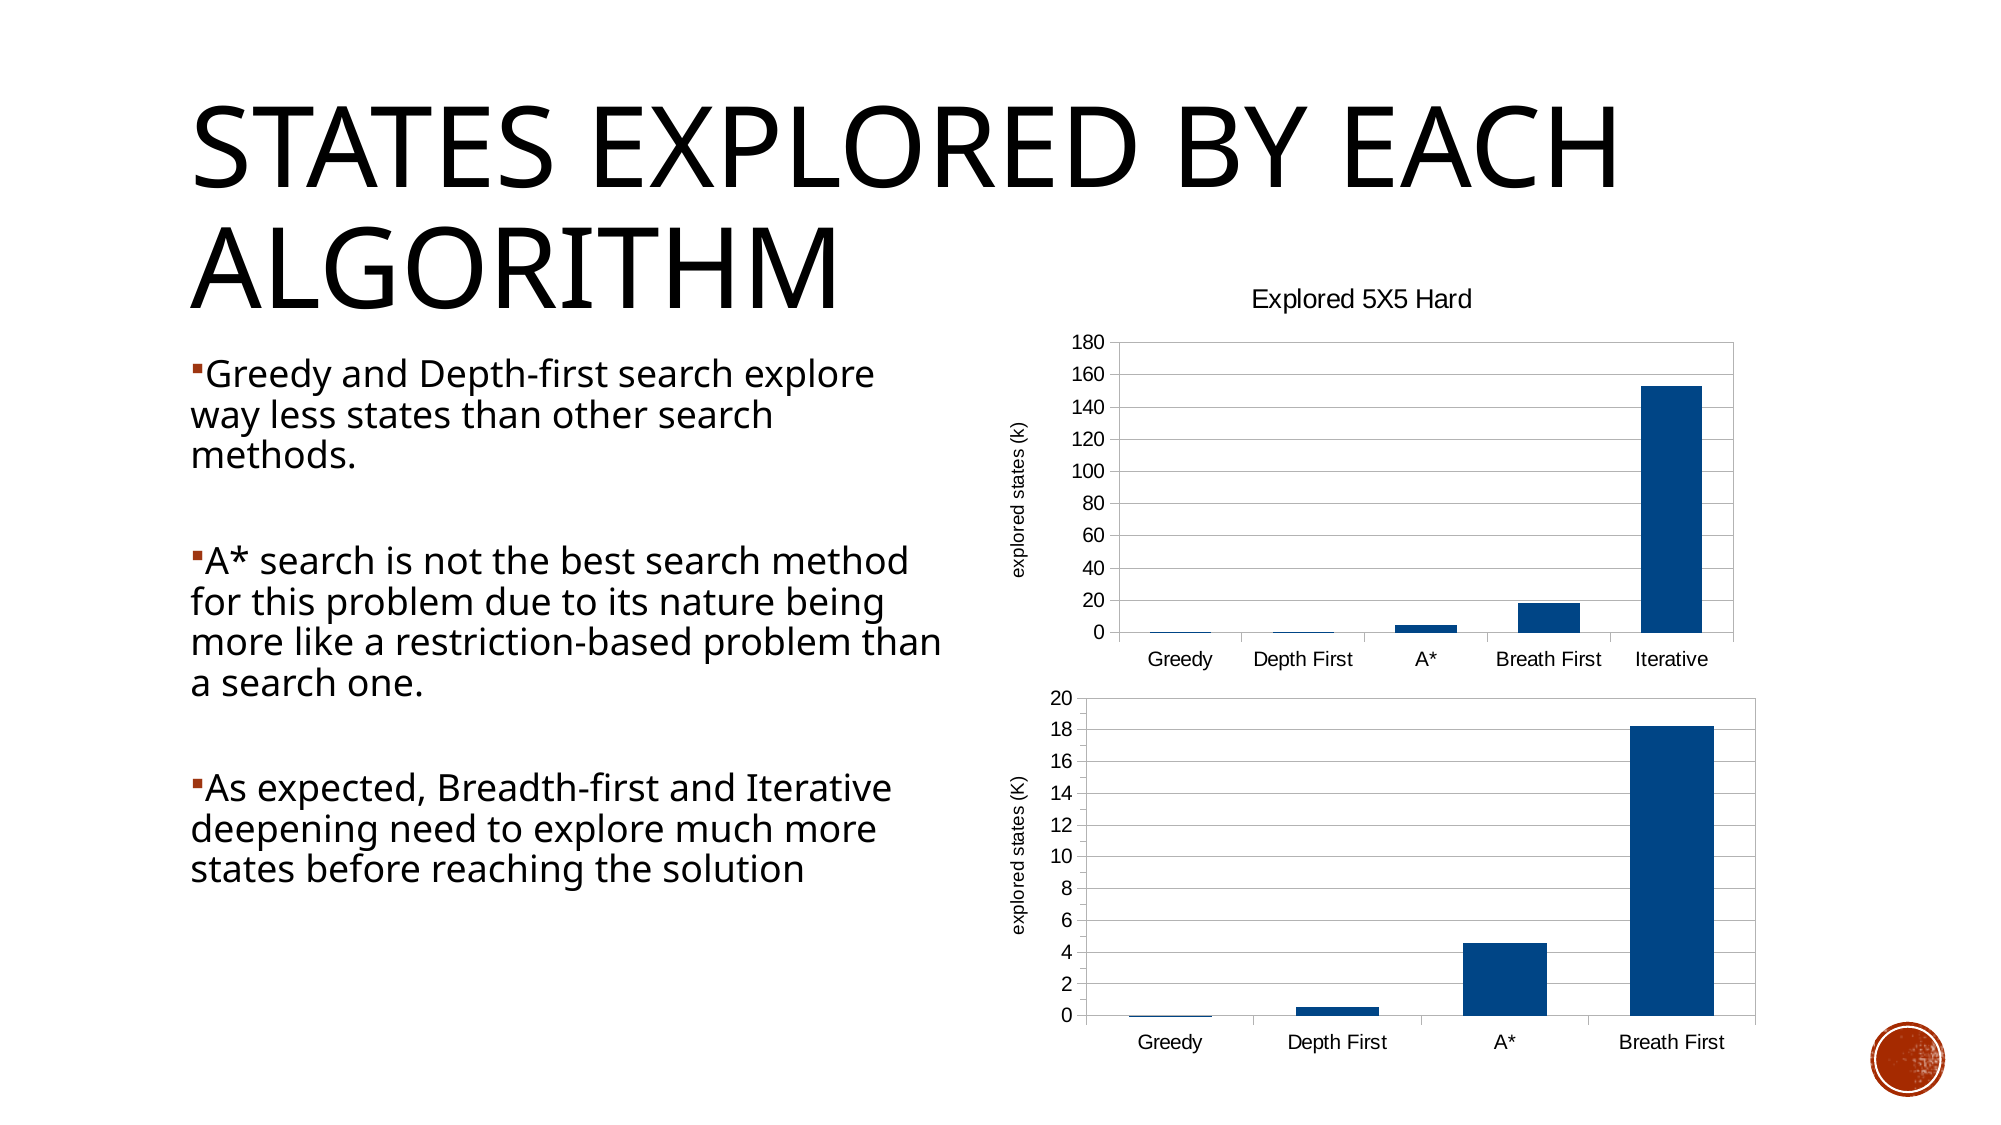

# States Explored By each algorithm
### Chart: Explored 5X5 Hard
| Category | 5X5 hard |
|---|---|
| Greedy | 0.008 |
| Depth First | 0.542 |
| A* | 4.589 |
| Breath First | 18.255 |
| Iterative | 152.957 |Greedy and Depth-first search explore way less states than other search methods.
A* search is not the best search method for this problem due to its nature being more like a restriction-based problem than a search one.
As expected, Breadth-first and Iterative deepening need to explore much more states before reaching the solution
### Chart: Explored States 5X5 Hard
| Category | 5X5 hard |
|---|---|
| Greedy | 0.008 |
| Depth First | 0.542 |
| A* | 4.589 |
| Breath First | 18.255 |